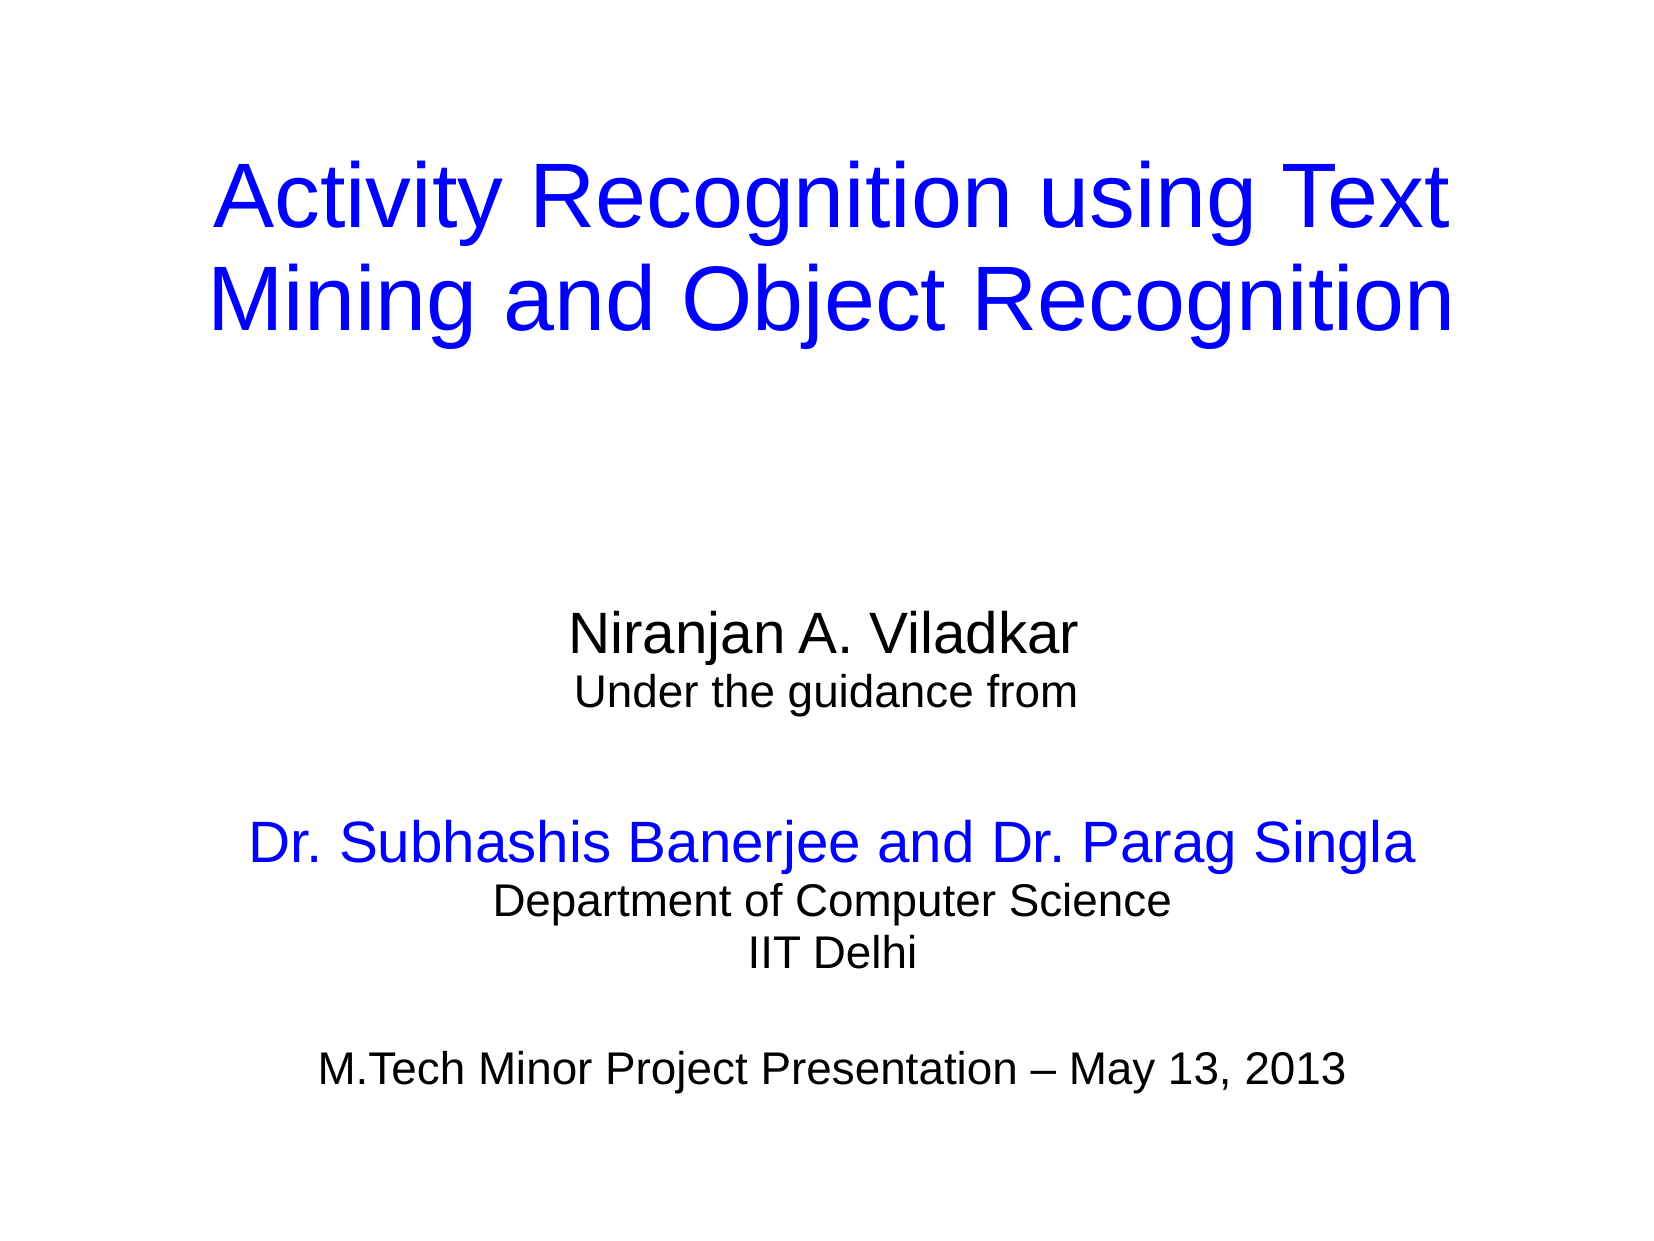

# Activity Recognition using Text Mining and Object Recognition
Niranjan A. Viladkar
Under the guidance from
Dr. Subhashis Banerjee and Dr. Parag Singla
Department of Computer Science
IIT Delhi
M.Tech Minor Project Presentation – May 13, 2013